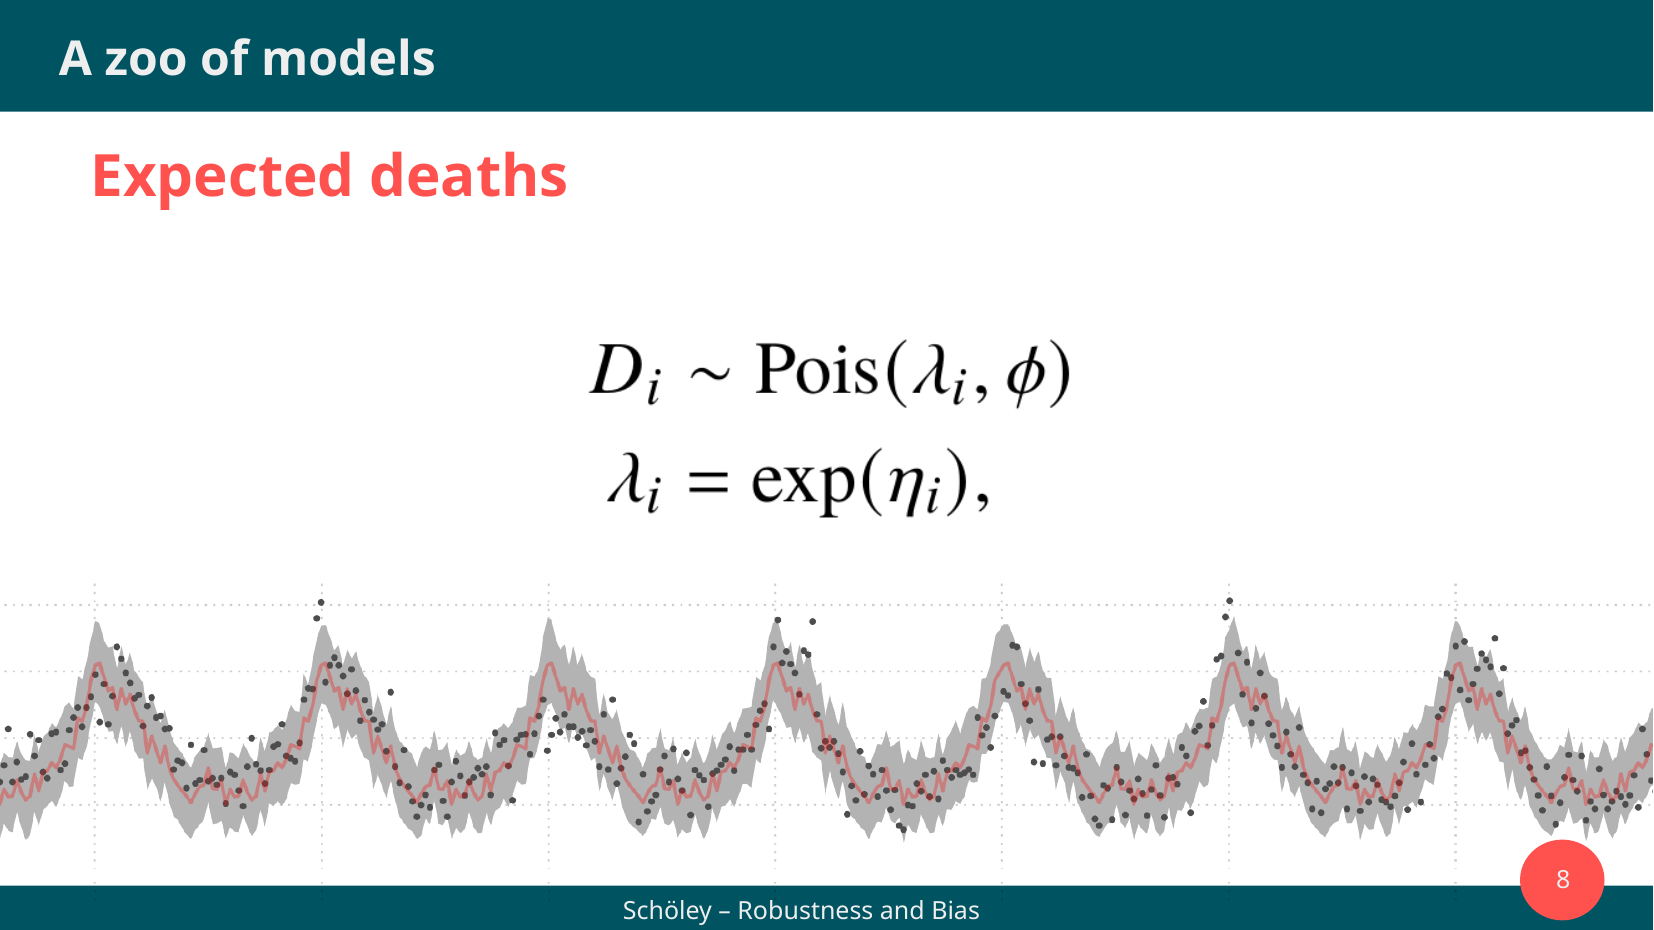

# A zoo of models
Expected deaths
8
Schöley – Robustness and Bias